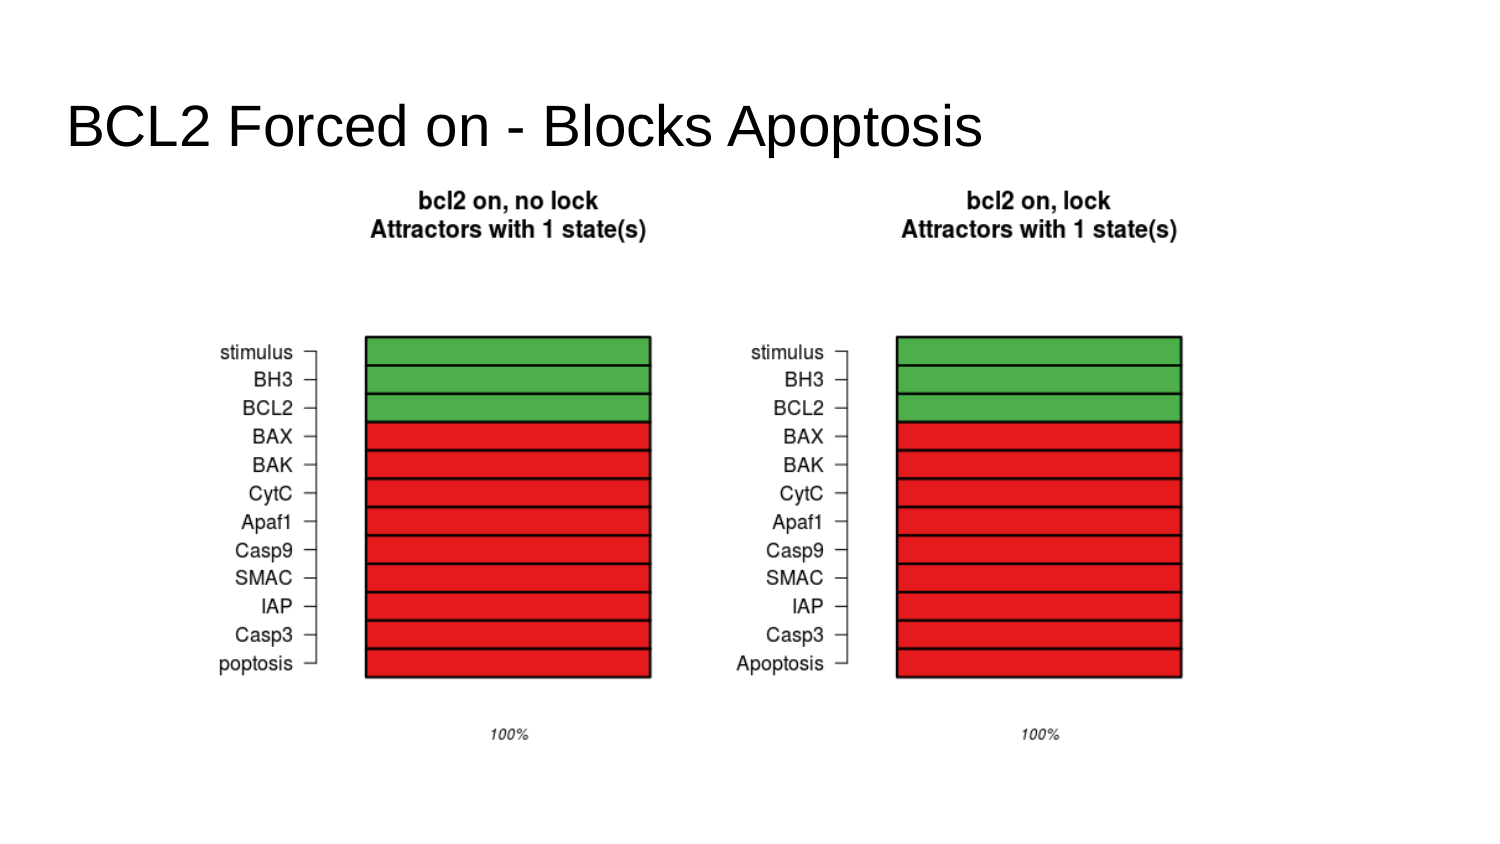

# BCL2 Forced on - Blocks Apoptosis